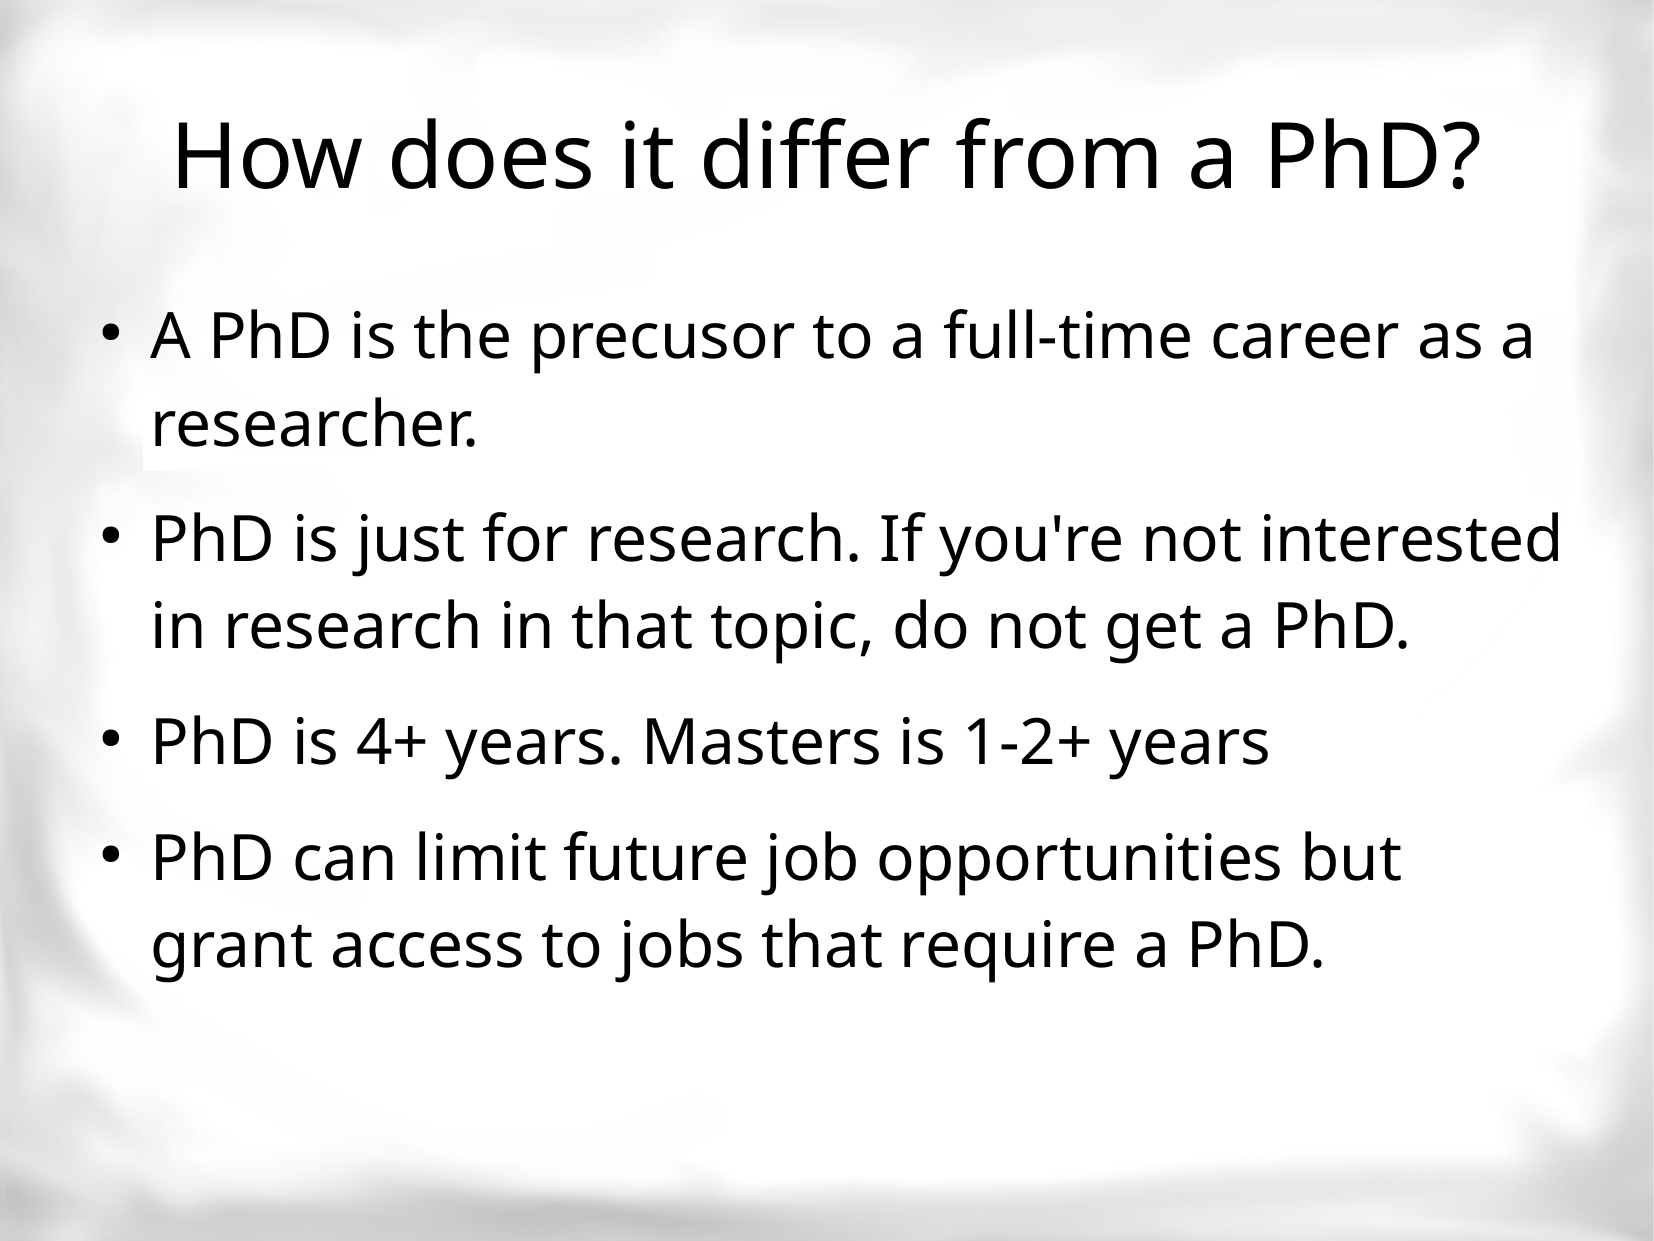

# How does it differ from a PhD?
A PhD is the precusor to a full-time career as a researcher.
PhD is just for research. If you're not interested in research in that topic, do not get a PhD.
PhD is 4+ years. Masters is 1-2+ years
PhD can limit future job opportunities but grant access to jobs that require a PhD.